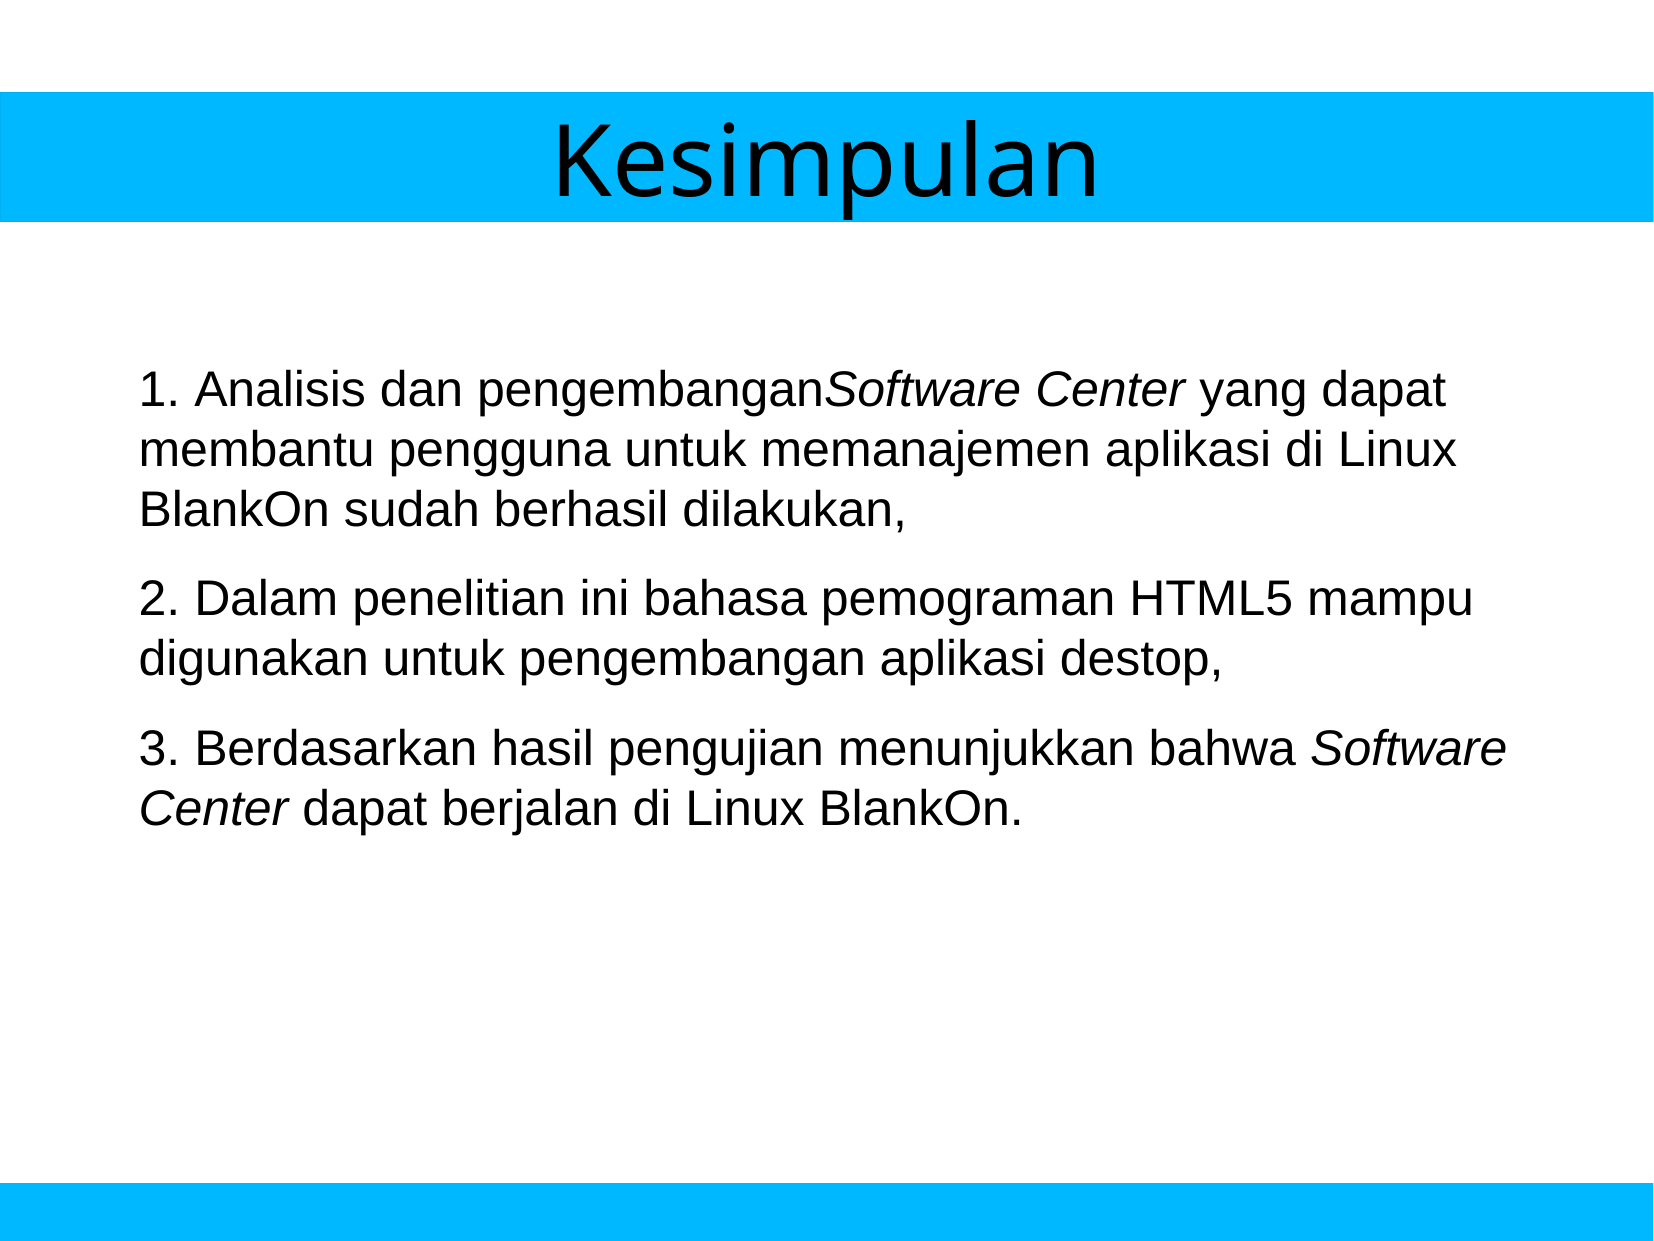

Kesimpulan
1. Analisis dan pengembanganSoftware Center yang dapat membantu pengguna untuk memanajemen aplikasi di Linux BlankOn sudah berhasil dilakukan,
2. Dalam penelitian ini bahasa pemograman HTML5 mampu digunakan untuk pengembangan aplikasi destop,
3. Berdasarkan hasil pengujian menunjukkan bahwa Software Center dapat berjalan di Linux BlankOn.